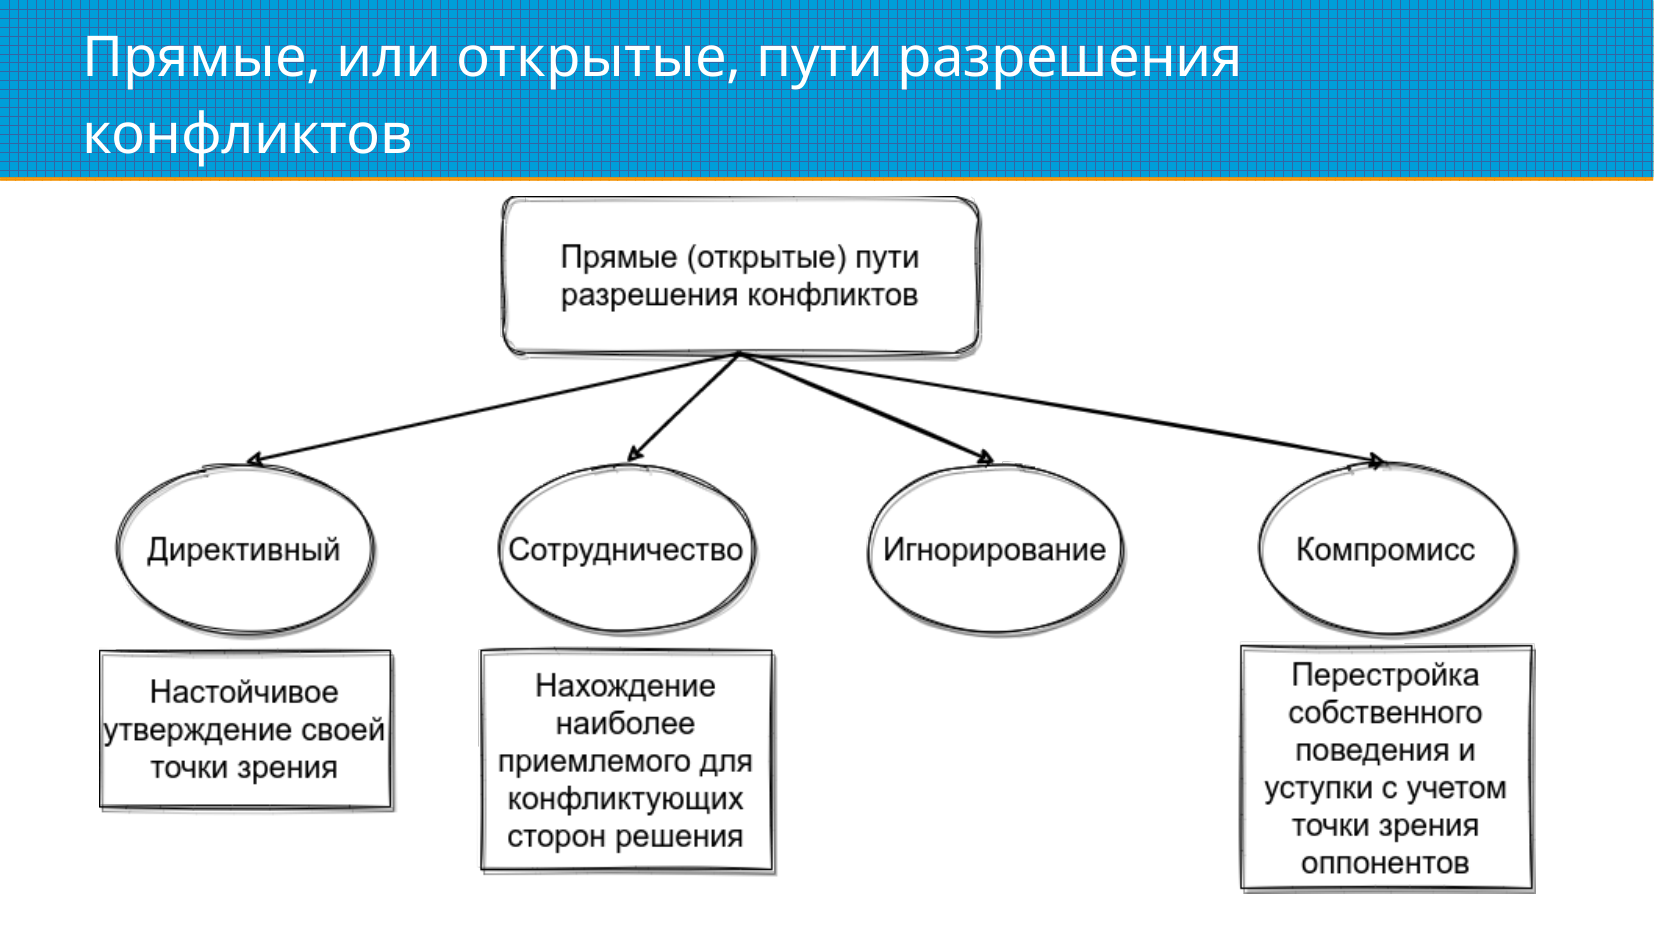

# Прямые, или открытые, пути разрешения конфликтов